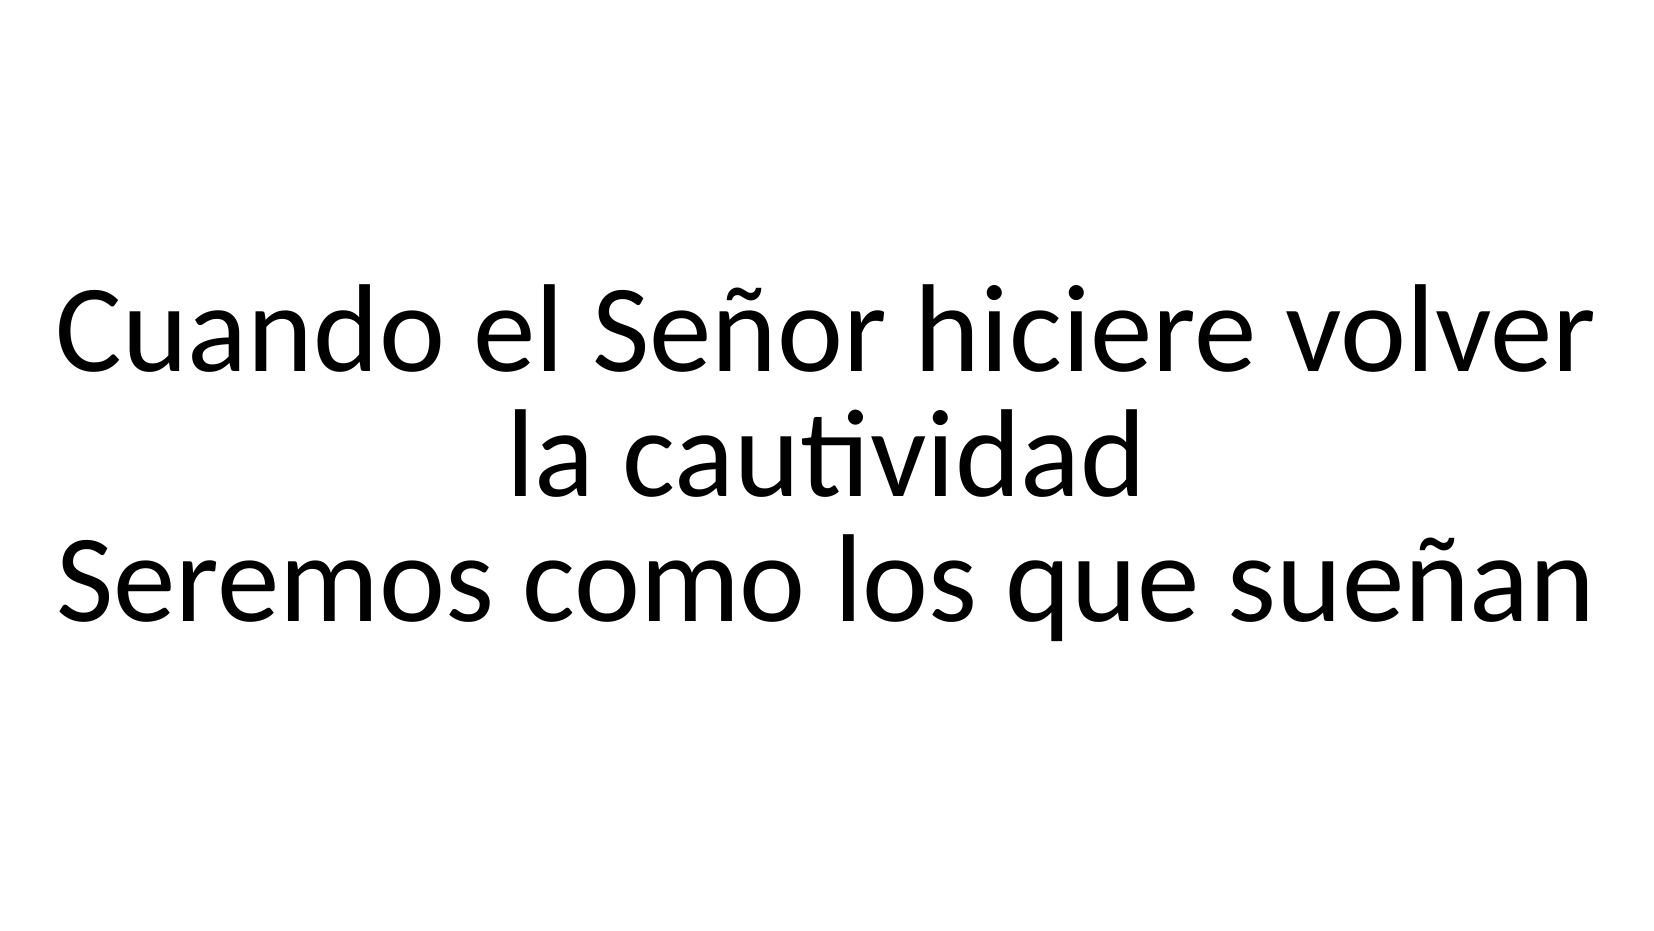

# Cuando el Señor hiciere volver la cautividad Seremos como los que sueñan